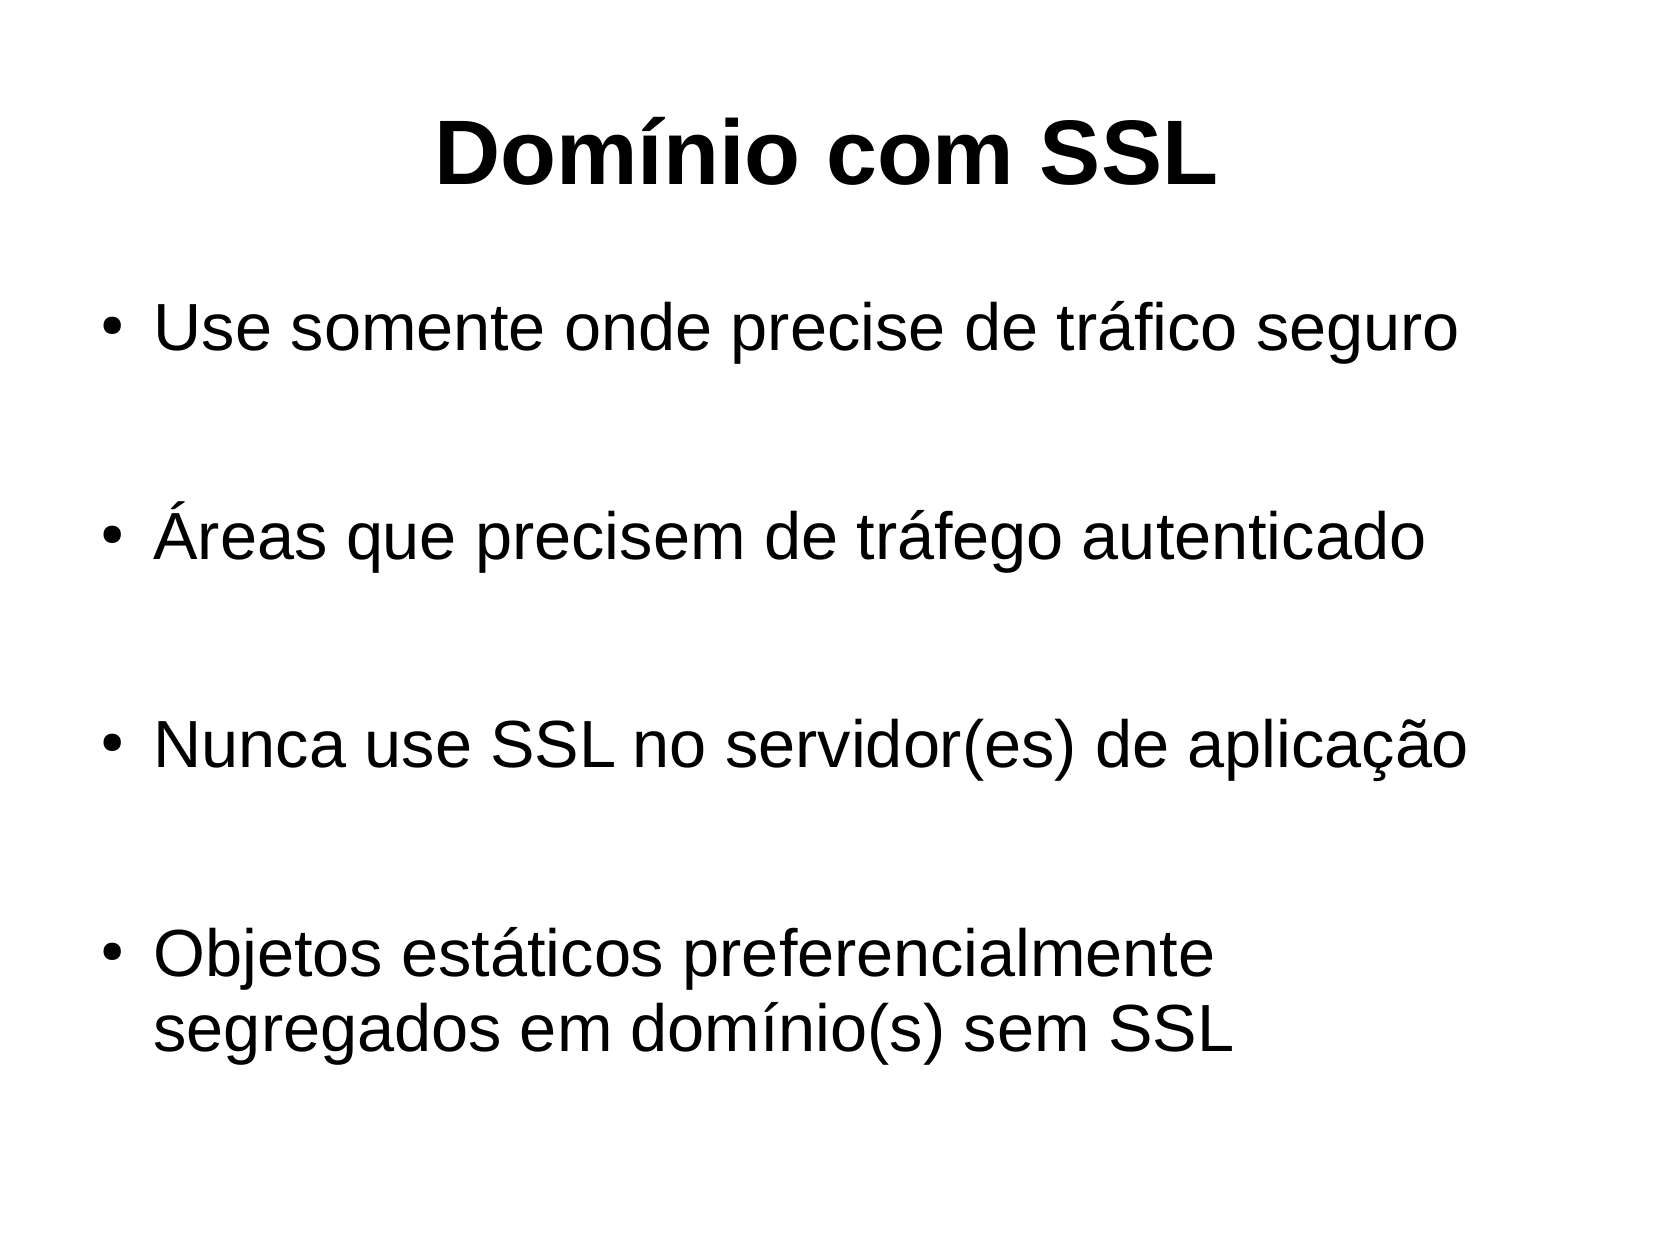

# Domínio com SSL
Use somente onde precise de tráfico seguro
Áreas que precisem de tráfego autenticado
Nunca use SSL no servidor(es) de aplicação
Objetos estáticos preferencialmente segregados em domínio(s) sem SSL